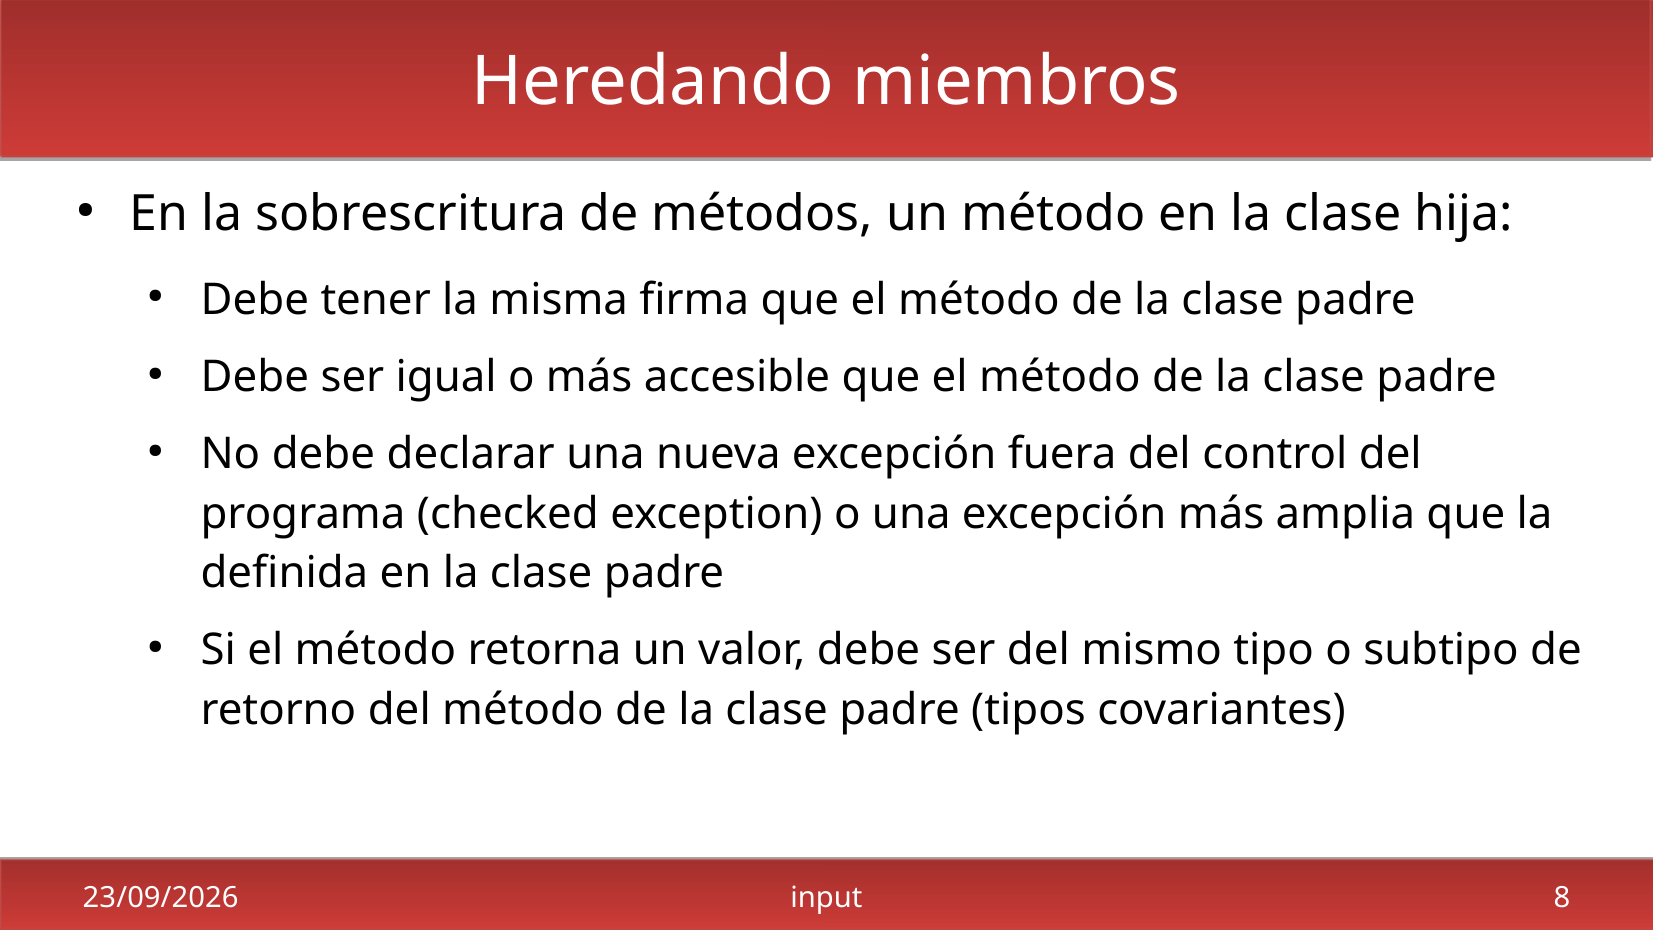

# Heredando miembros
En la sobrescritura de métodos, un método en la clase hija:
Debe tener la misma firma que el método de la clase padre
Debe ser igual o más accesible que el método de la clase padre
No debe declarar una nueva excepción fuera del control del programa (checked exception) o una excepción más amplia que la definida en la clase padre
Si el método retorna un valor, debe ser del mismo tipo o subtipo de retorno del método de la clase padre (tipos covariantes)
Presentation
8